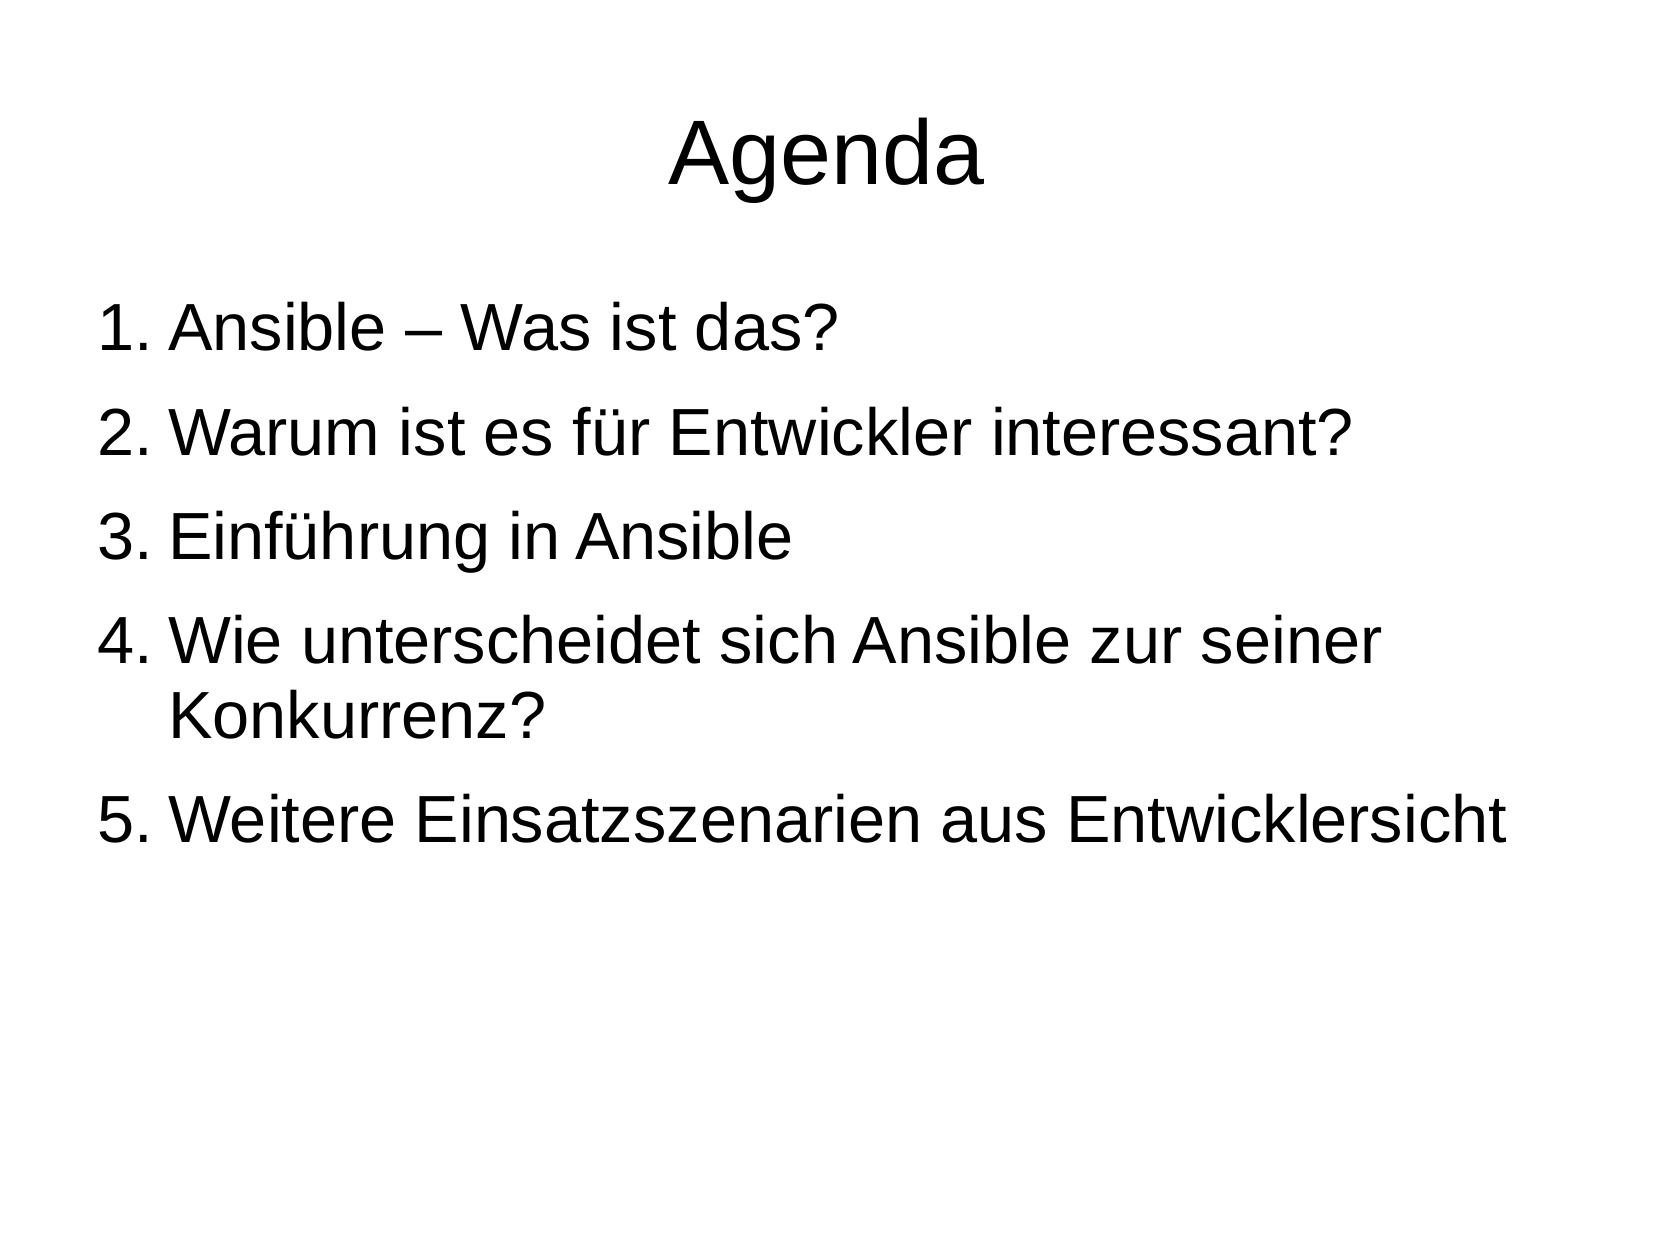

# Agenda
Ansible – Was ist das?
Warum ist es für Entwickler interessant?
Einführung in Ansible
Wie unterscheidet sich Ansible zur seiner Konkurrenz?
Weitere Einsatzszenarien aus Entwicklersicht